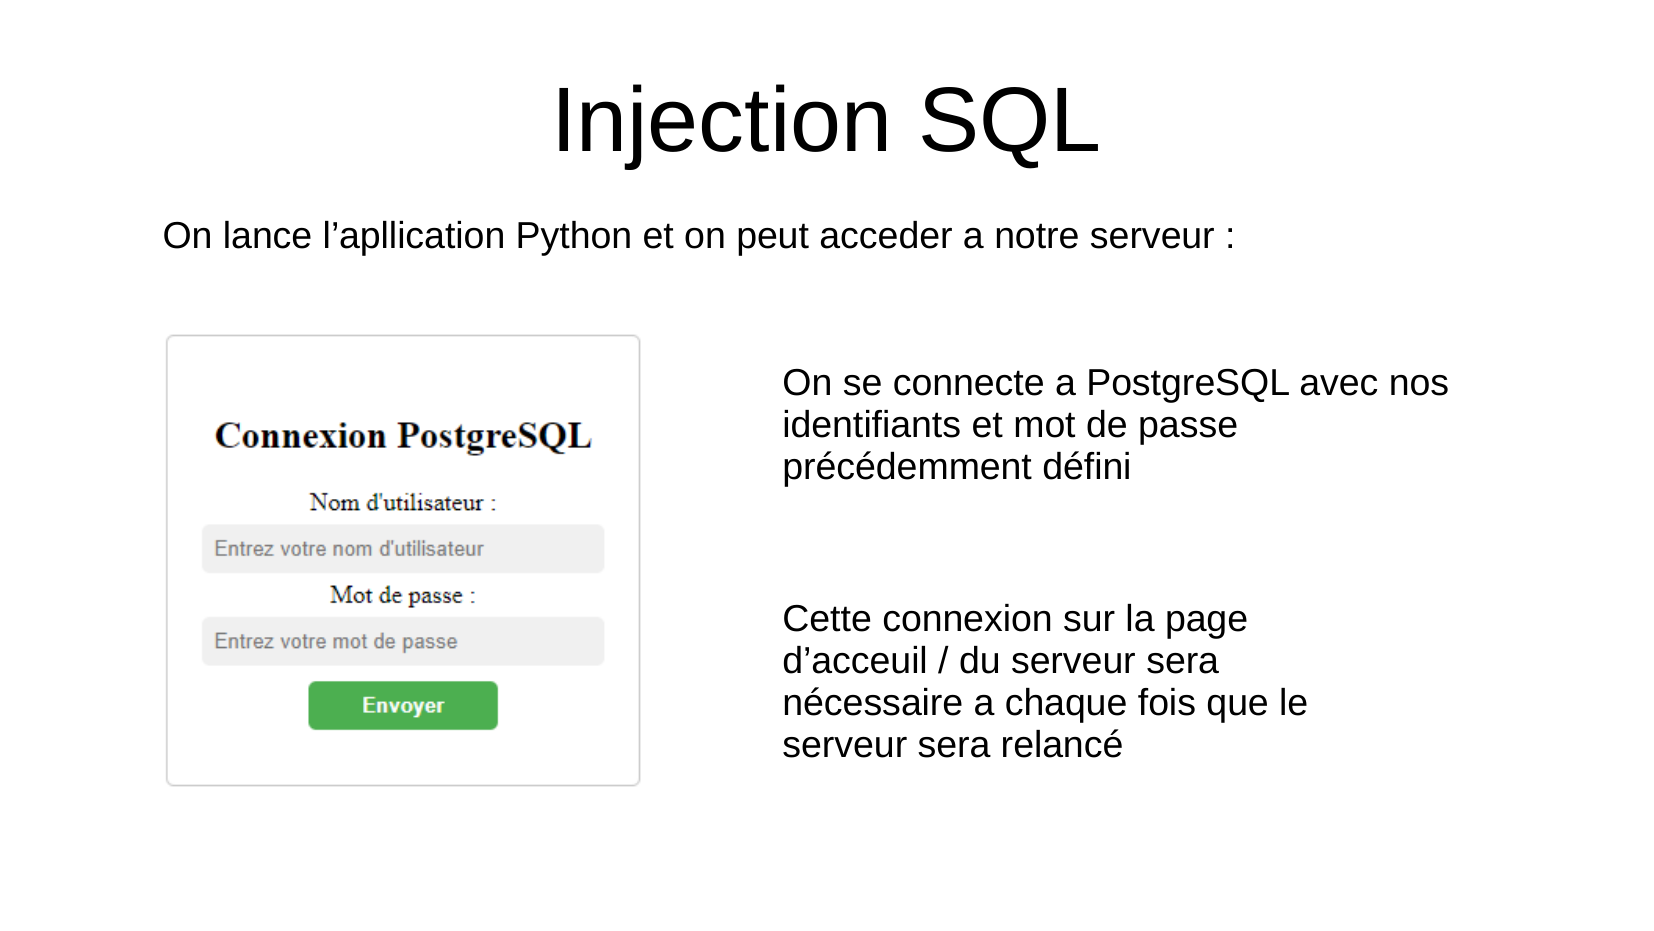

# Injection SQL
On lance l’apllication Python et on peut acceder a notre serveur :
On se connecte a PostgreSQL avec nos identifiants et mot de passe précédemment défini
Cette connexion sur la page d’acceuil / du serveur sera nécessaire a chaque fois que le serveur sera relancé